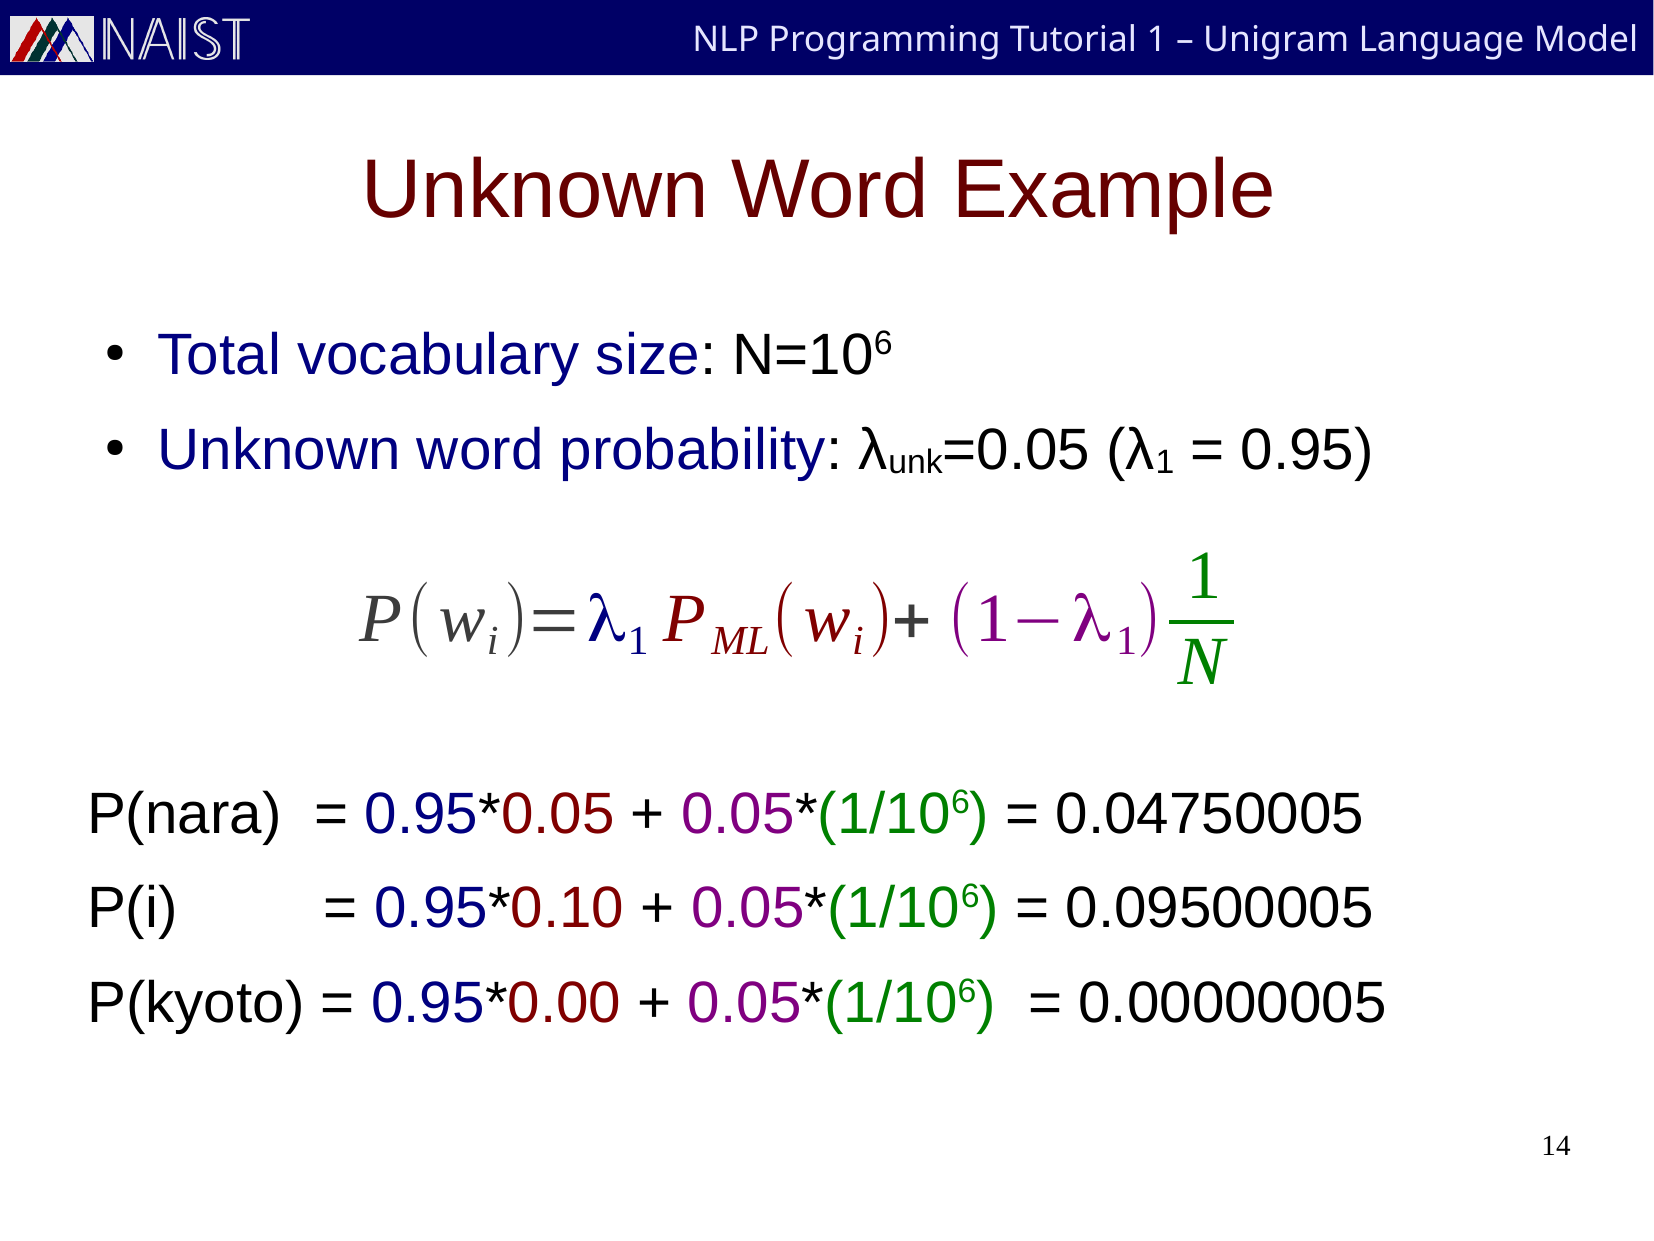

# Unknown Word Example
Total vocabulary size: N=106
Unknown word probability: λunk=0.05 (λ1 = 0.95)
P(nara) = 0.95*0.05 + 0.05*(1/106) = 0.04750005
P(i) = 0.95*0.10 + 0.05*(1/106) = 0.09500005
P(kyoto) = 0.95*0.00 + 0.05*(1/106) = 0.00000005
14